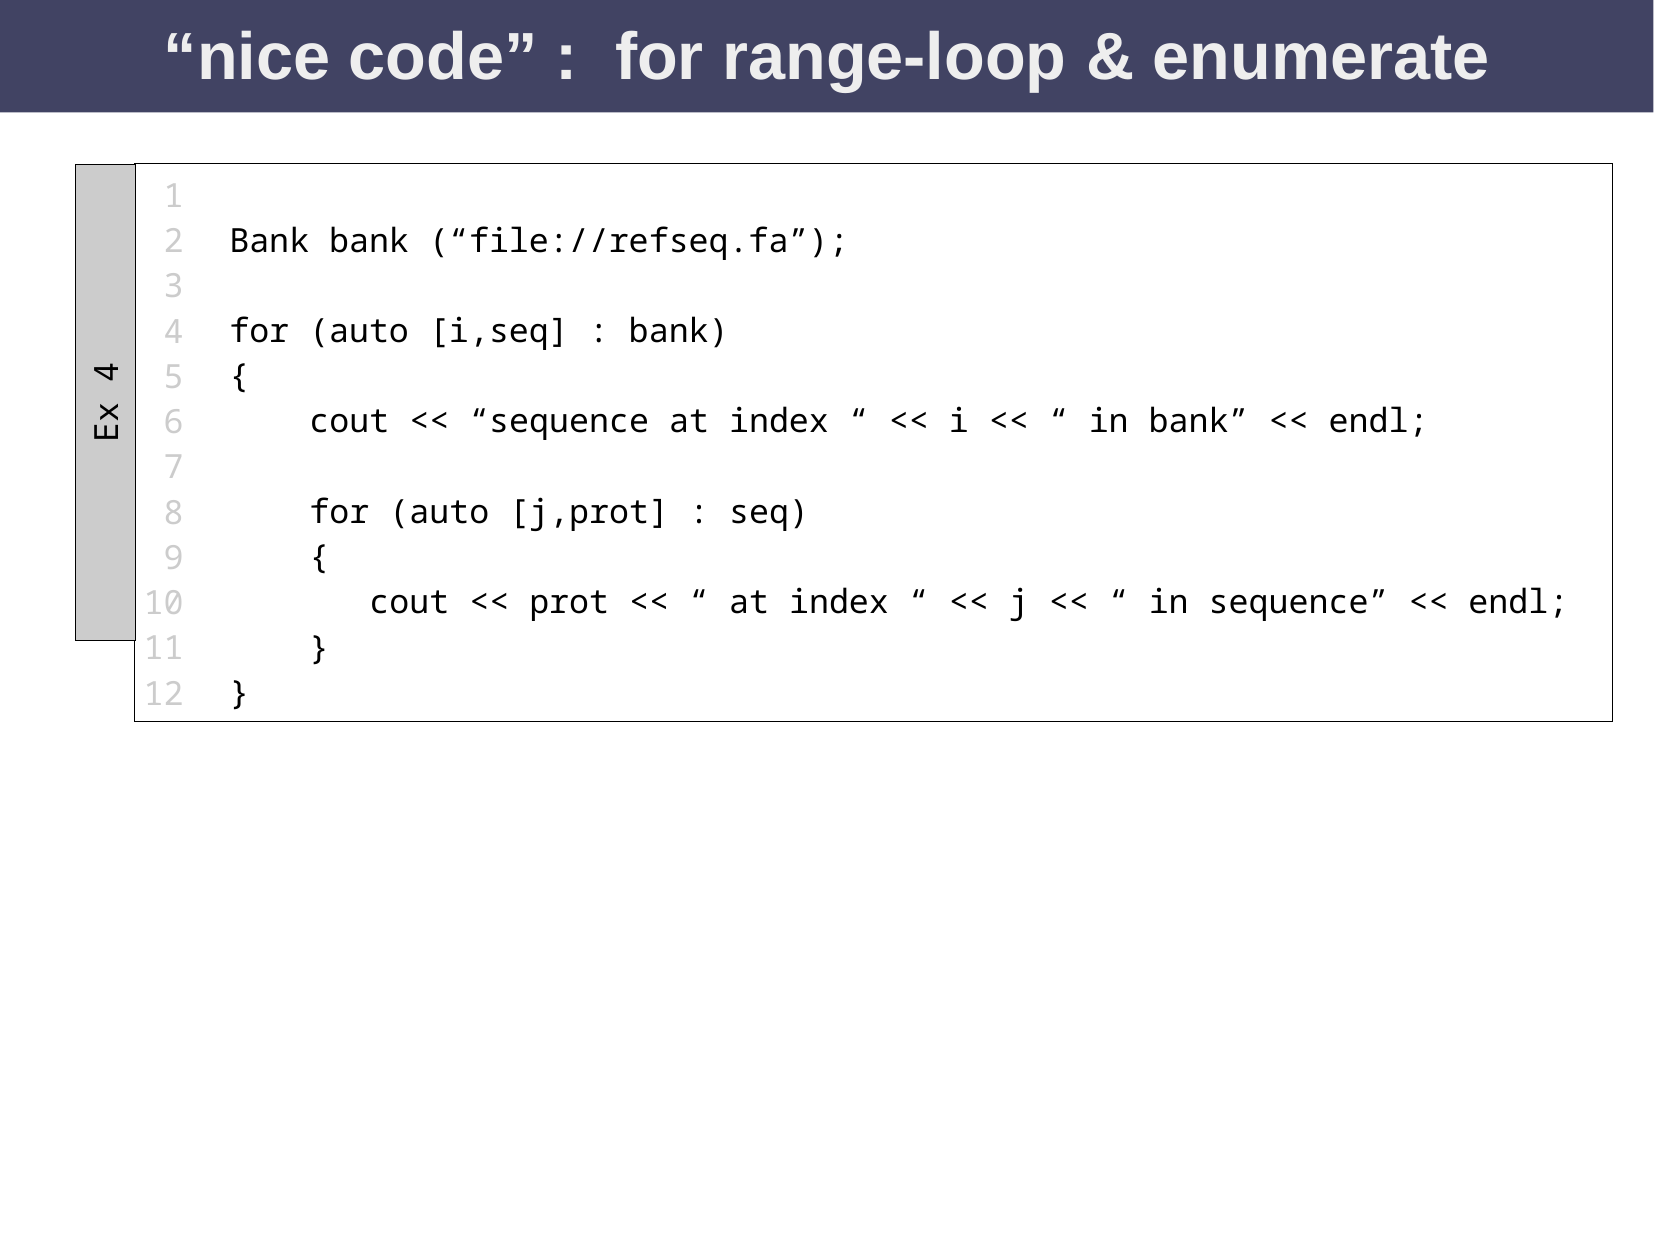

“nice code” : for range-loop & enumerate
 Bank bank (“file://refseq.fa”);
 for (auto [i,seq] : bank)
 {
 cout << “sequence at index “ << i << “ in bank” << endl;
 for (auto [j,prot] : seq)
 {
 cout << prot << “ at index “ << j << “ in sequence” << endl; }
 }
 1
 2
 3
 4
 5
 6
 7
 8
 9
10
11
12
Ex 4